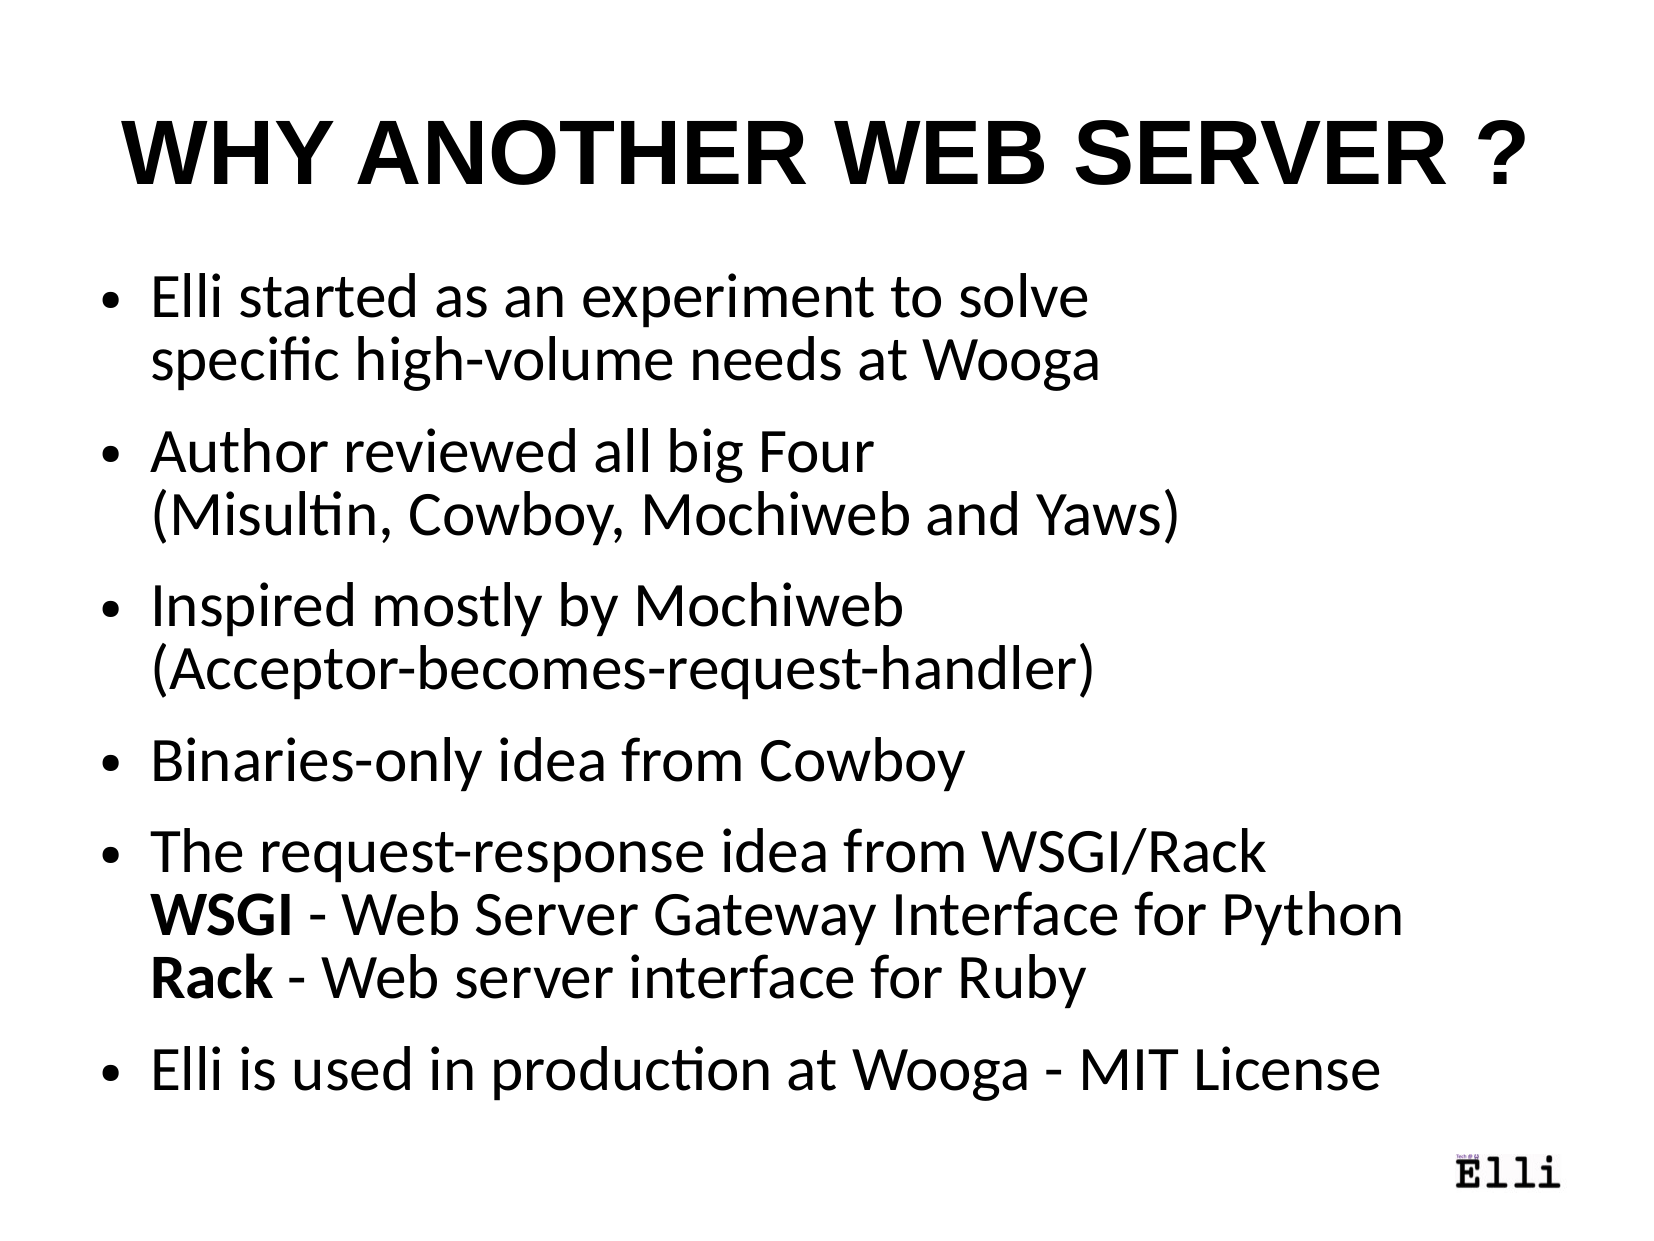

# WHY ANOTHER WEB SERVER ?
Elli started as an experiment to solve
specific high-volume needs at Wooga
Author reviewed all big Four
(Misultin, Cowboy, Mochiweb and Yaws)
Inspired mostly by Mochiweb
(Acceptor-becomes-request-handler)
Binaries-only idea from Cowboy
The request-response idea from WSGI/Rack
WSGI - Web Server Gateway Interface for Python
Rack - Web server interface for Ruby
Elli is used in production at Wooga - MIT License